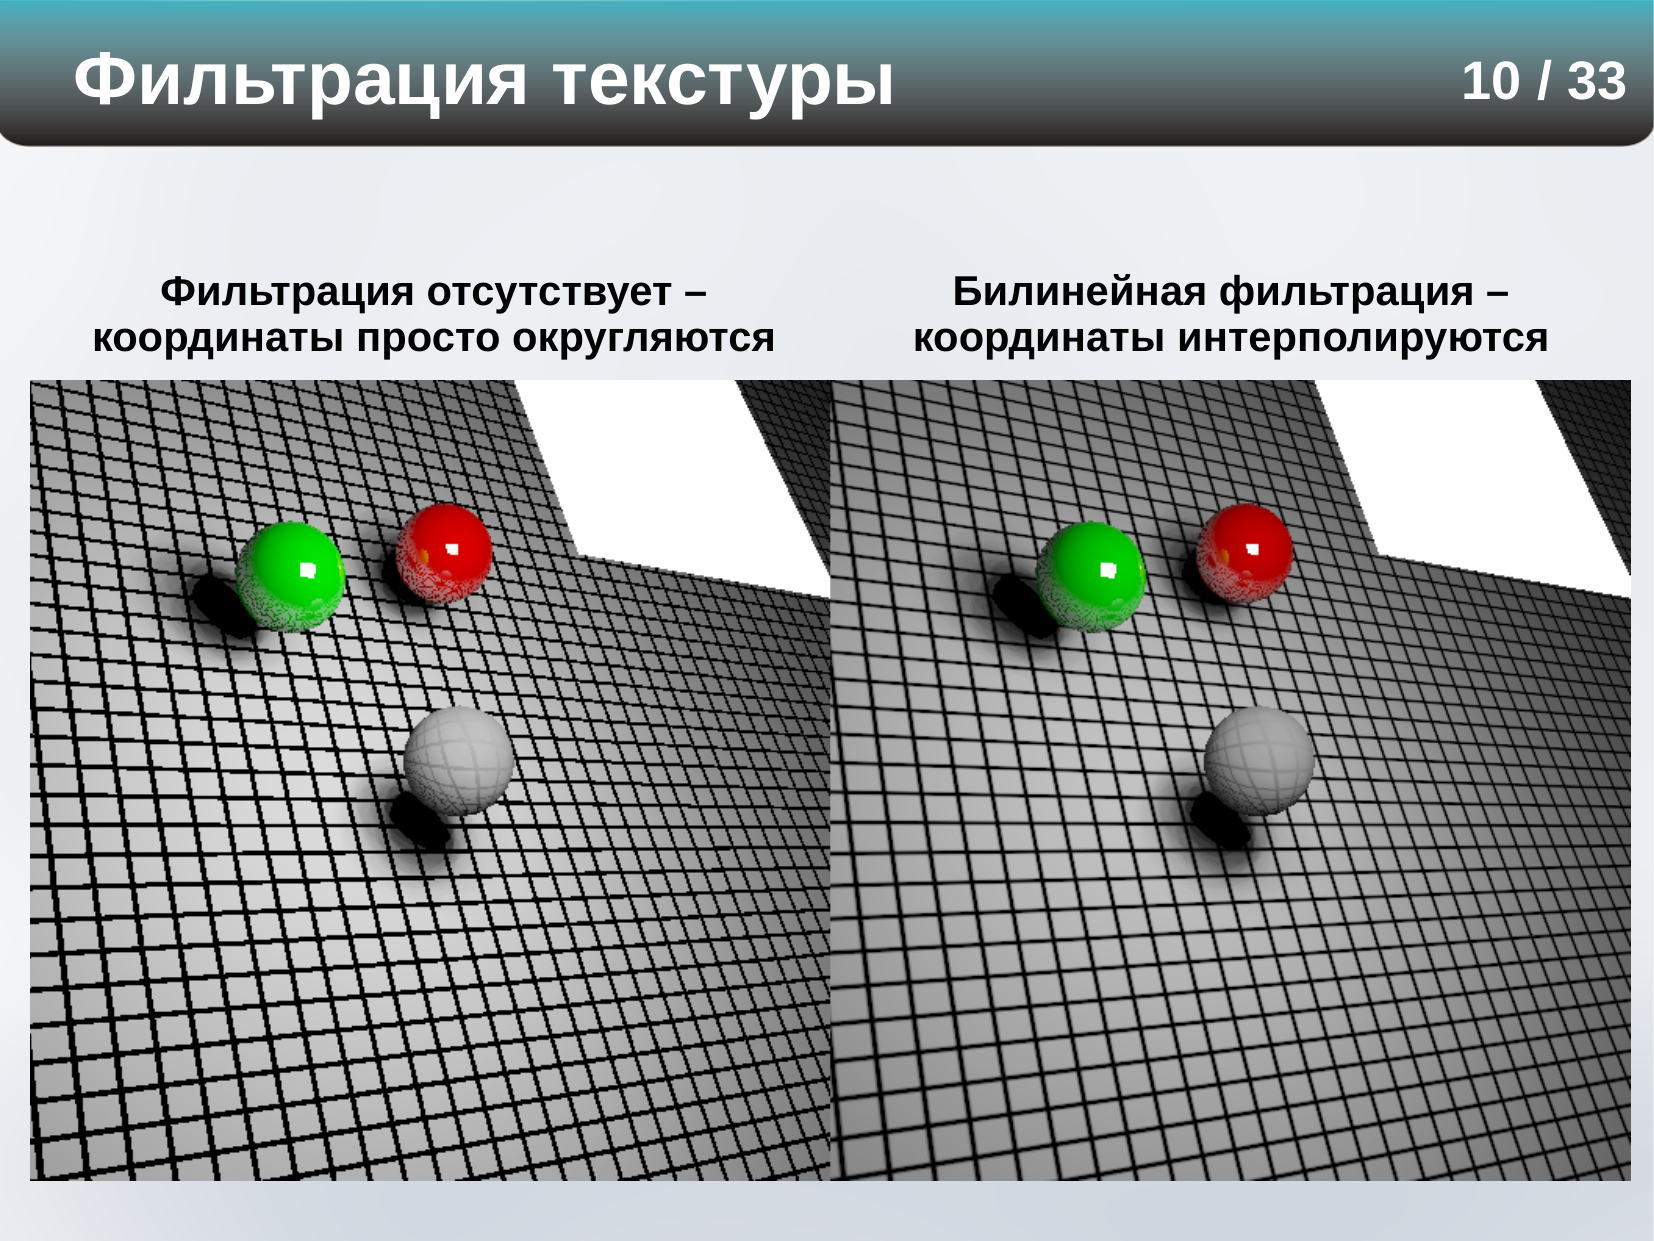

Фильтрация текстуры
Фильтрация отсутствует – координаты просто округляются
Билинейная фильтрация – координаты интерполируются